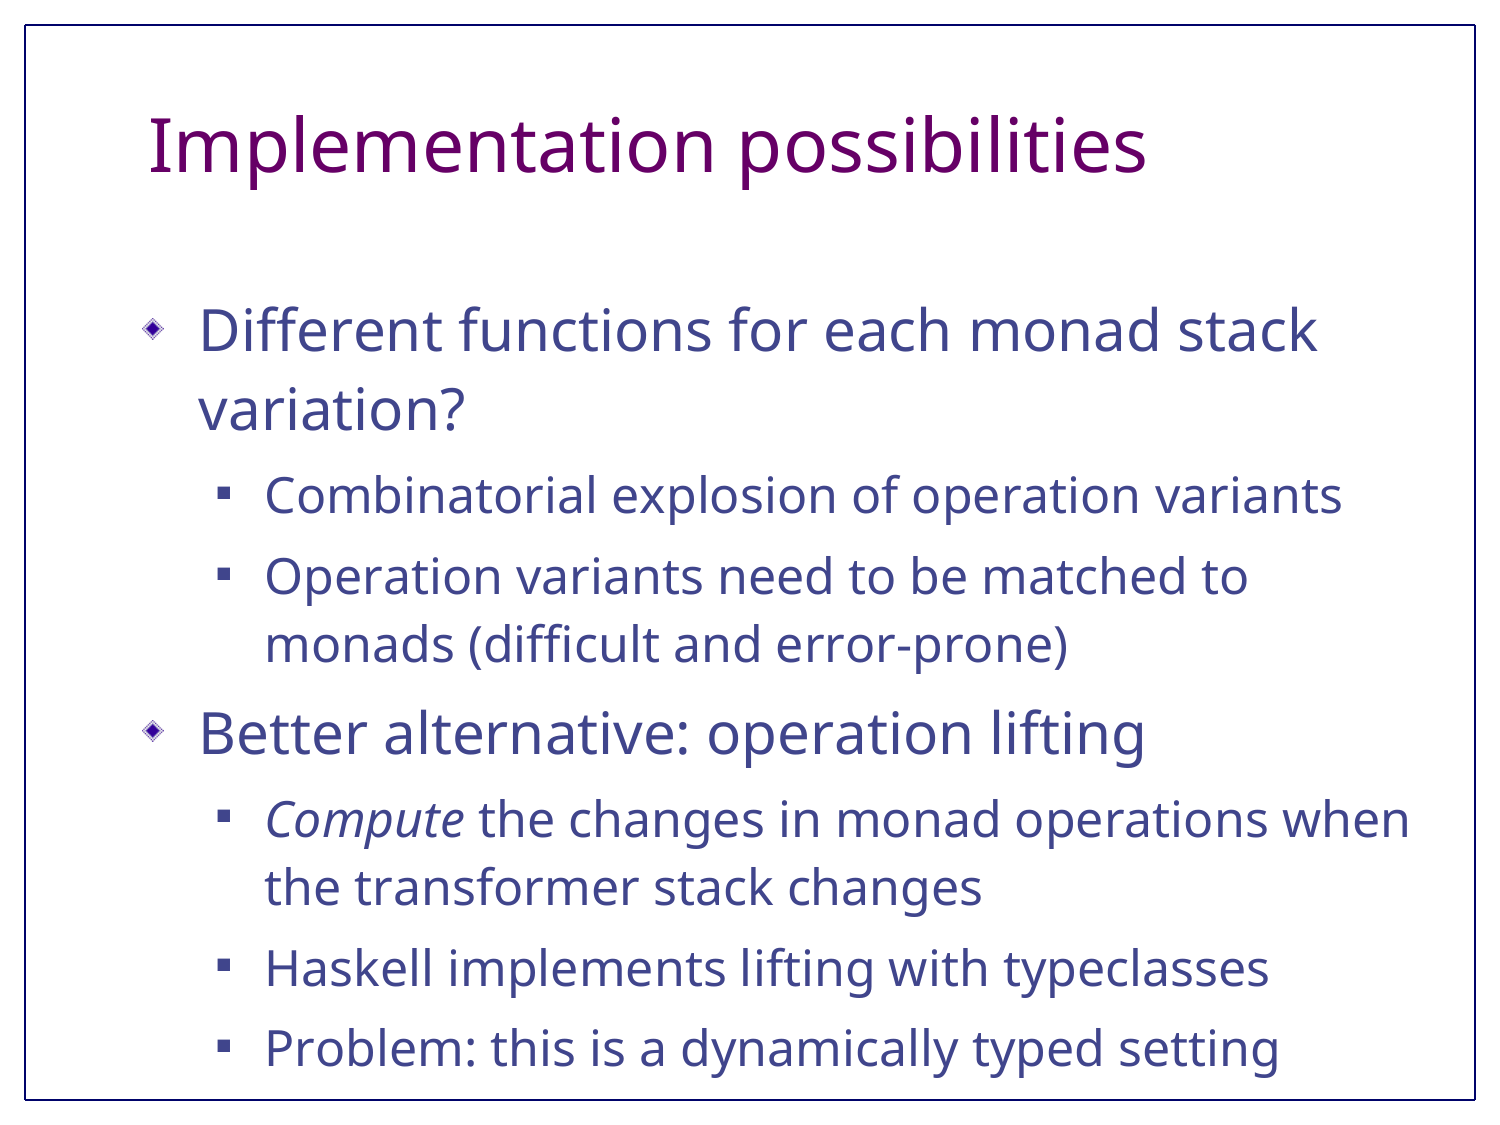

# Implementation possibilities
Different functions for each monad stack variation?
Combinatorial explosion of operation variants
Operation variants need to be matched to monads (difficult and error-prone)
Better alternative: operation lifting
Compute the changes in monad operations when the transformer stack changes
Haskell implements lifting with typeclasses
Problem: this is a dynamically typed setting